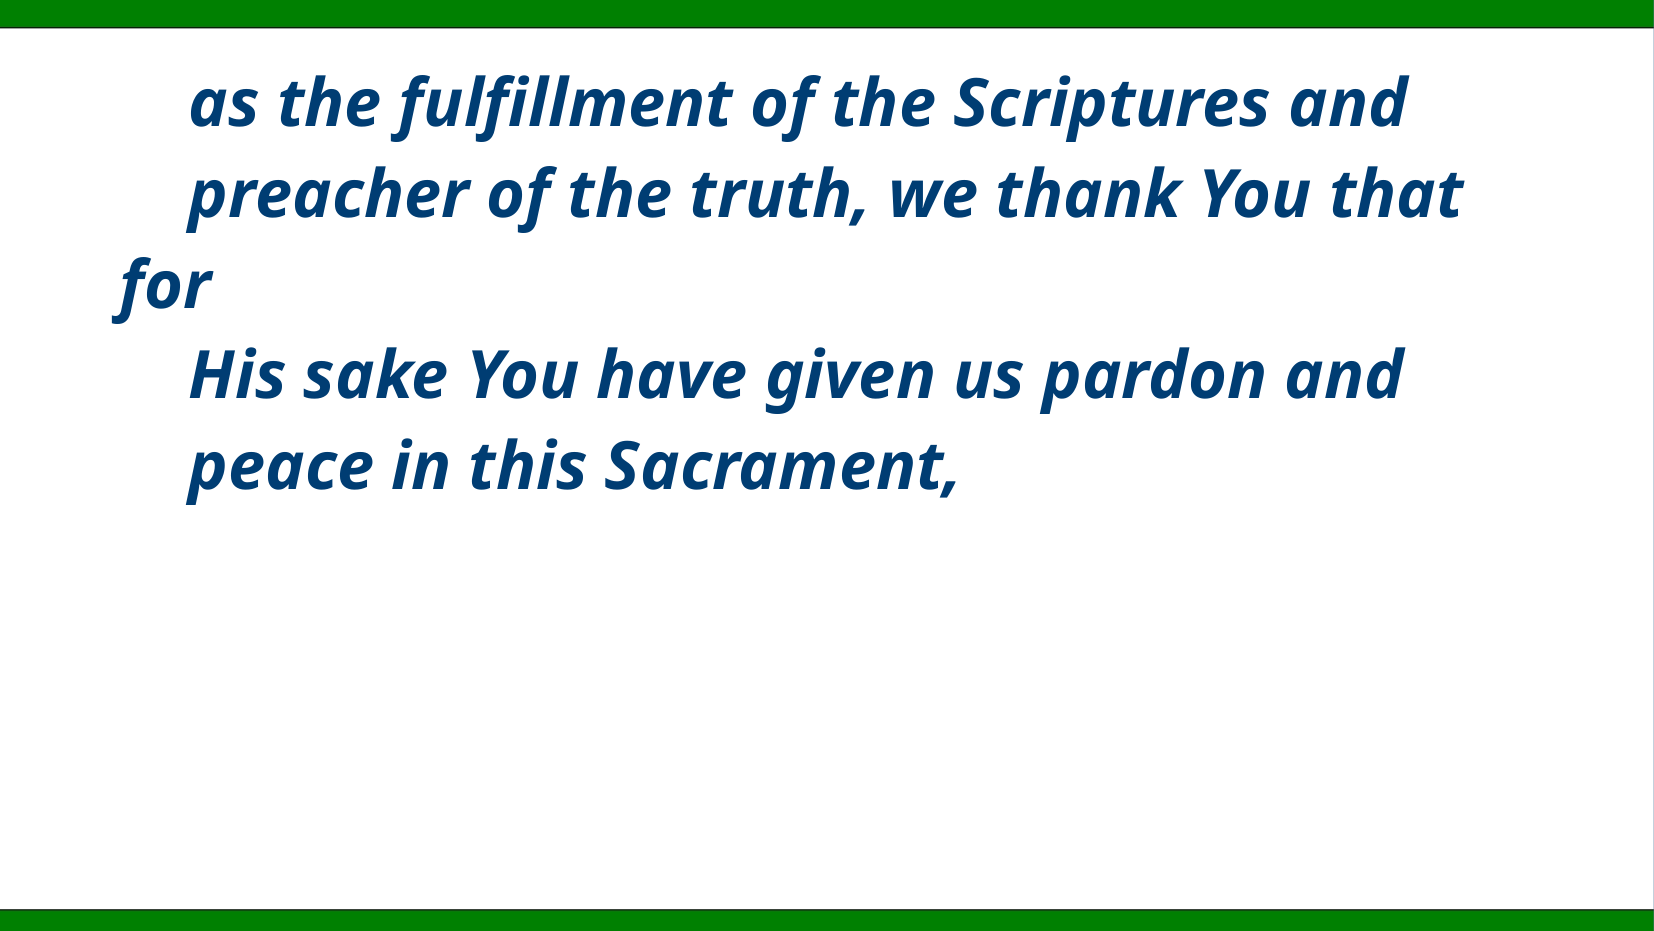

as the fulfillment of the Scriptures and
 preacher of the truth, we thank You that for
 His sake You have given us pardon and
 peace in this Sacrament,